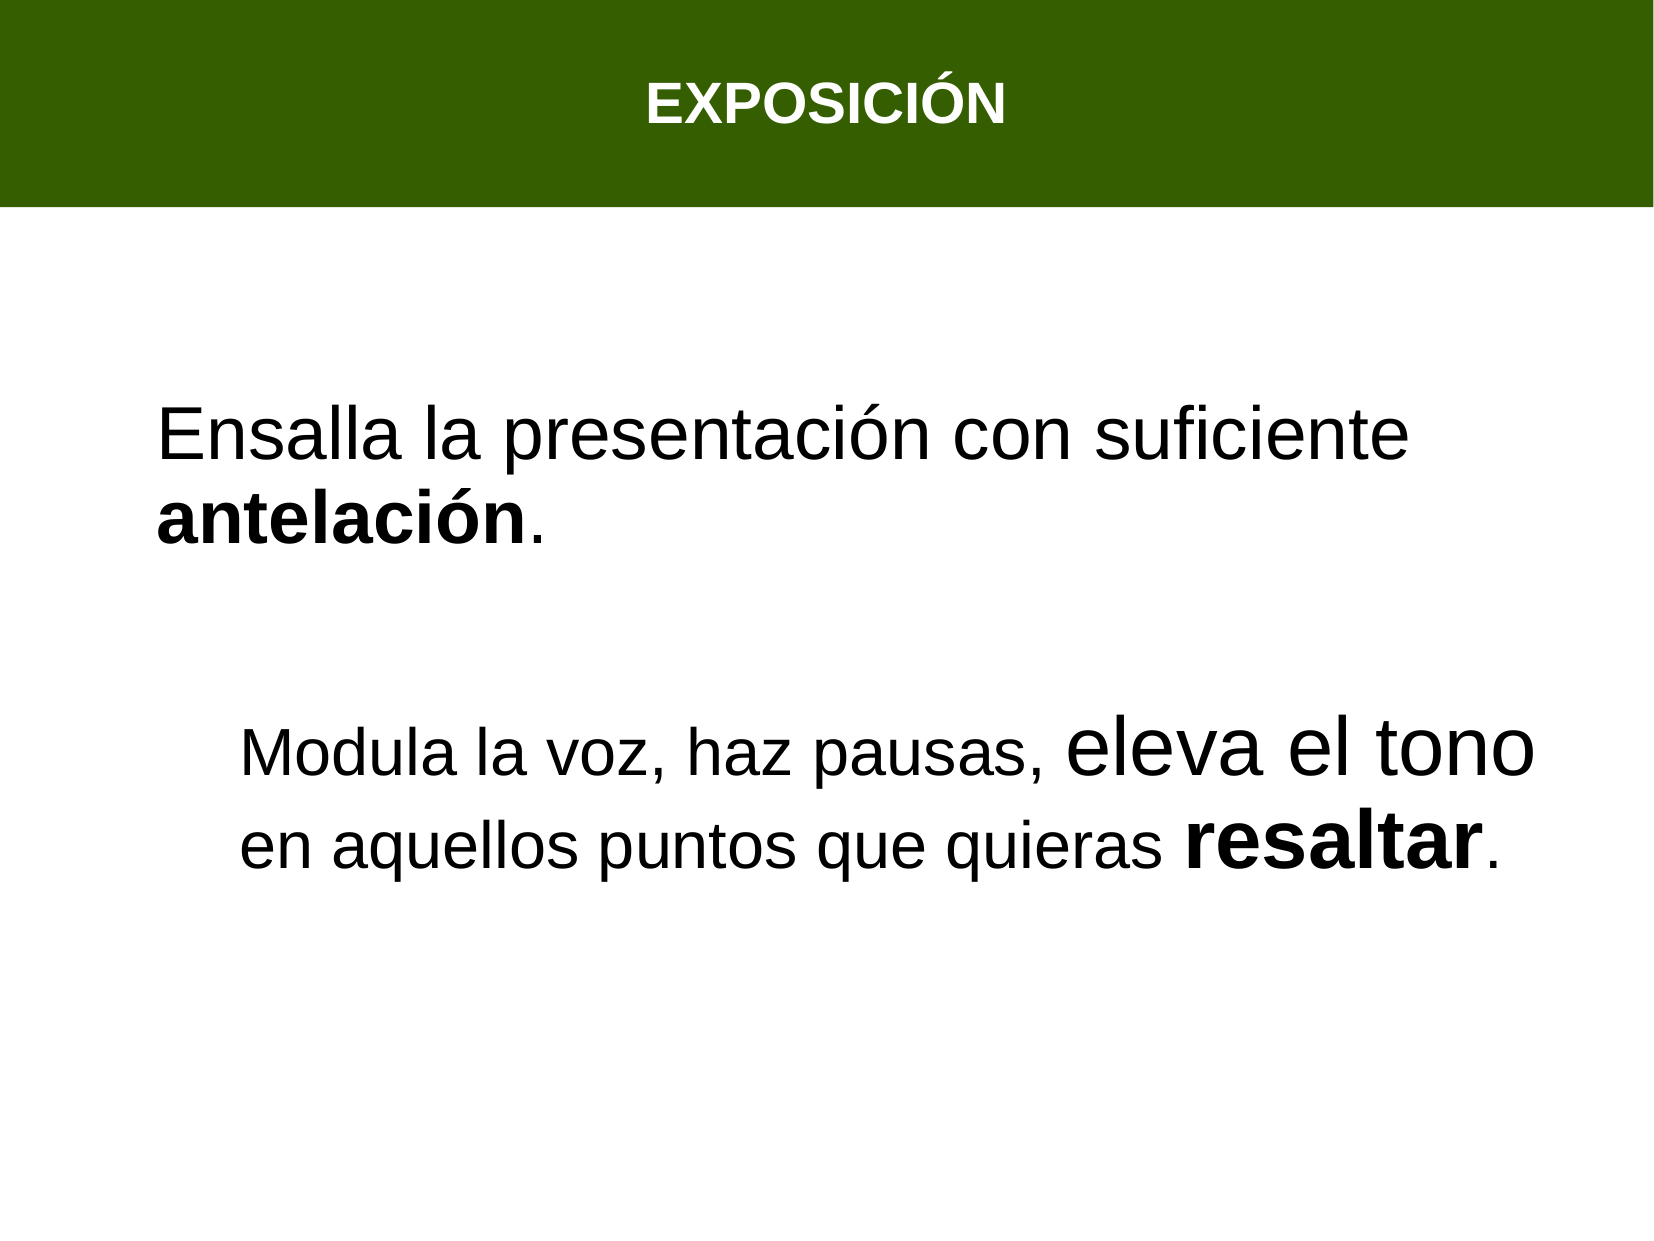

# EXPOSICIÓN
Ensalla la presentación con suficiente antelación.
Modula la voz, haz pausas, eleva el tono en aquellos puntos que quieras resaltar.